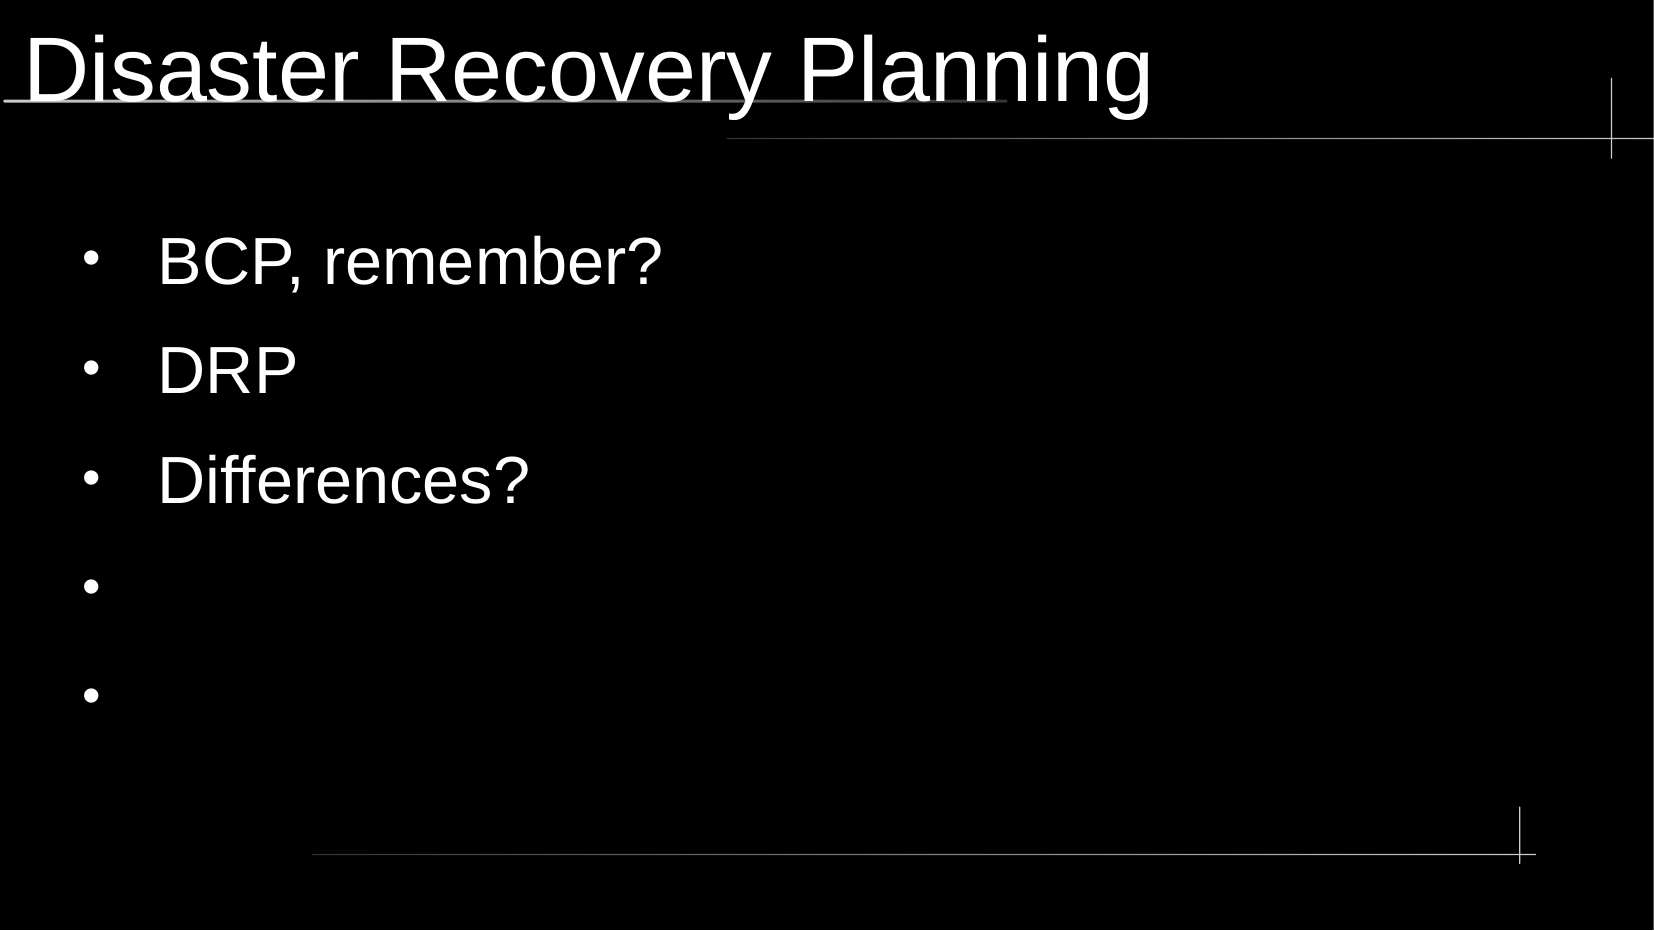

# Disaster Recovery Planning
BCP, remember?
DRP
Differences?